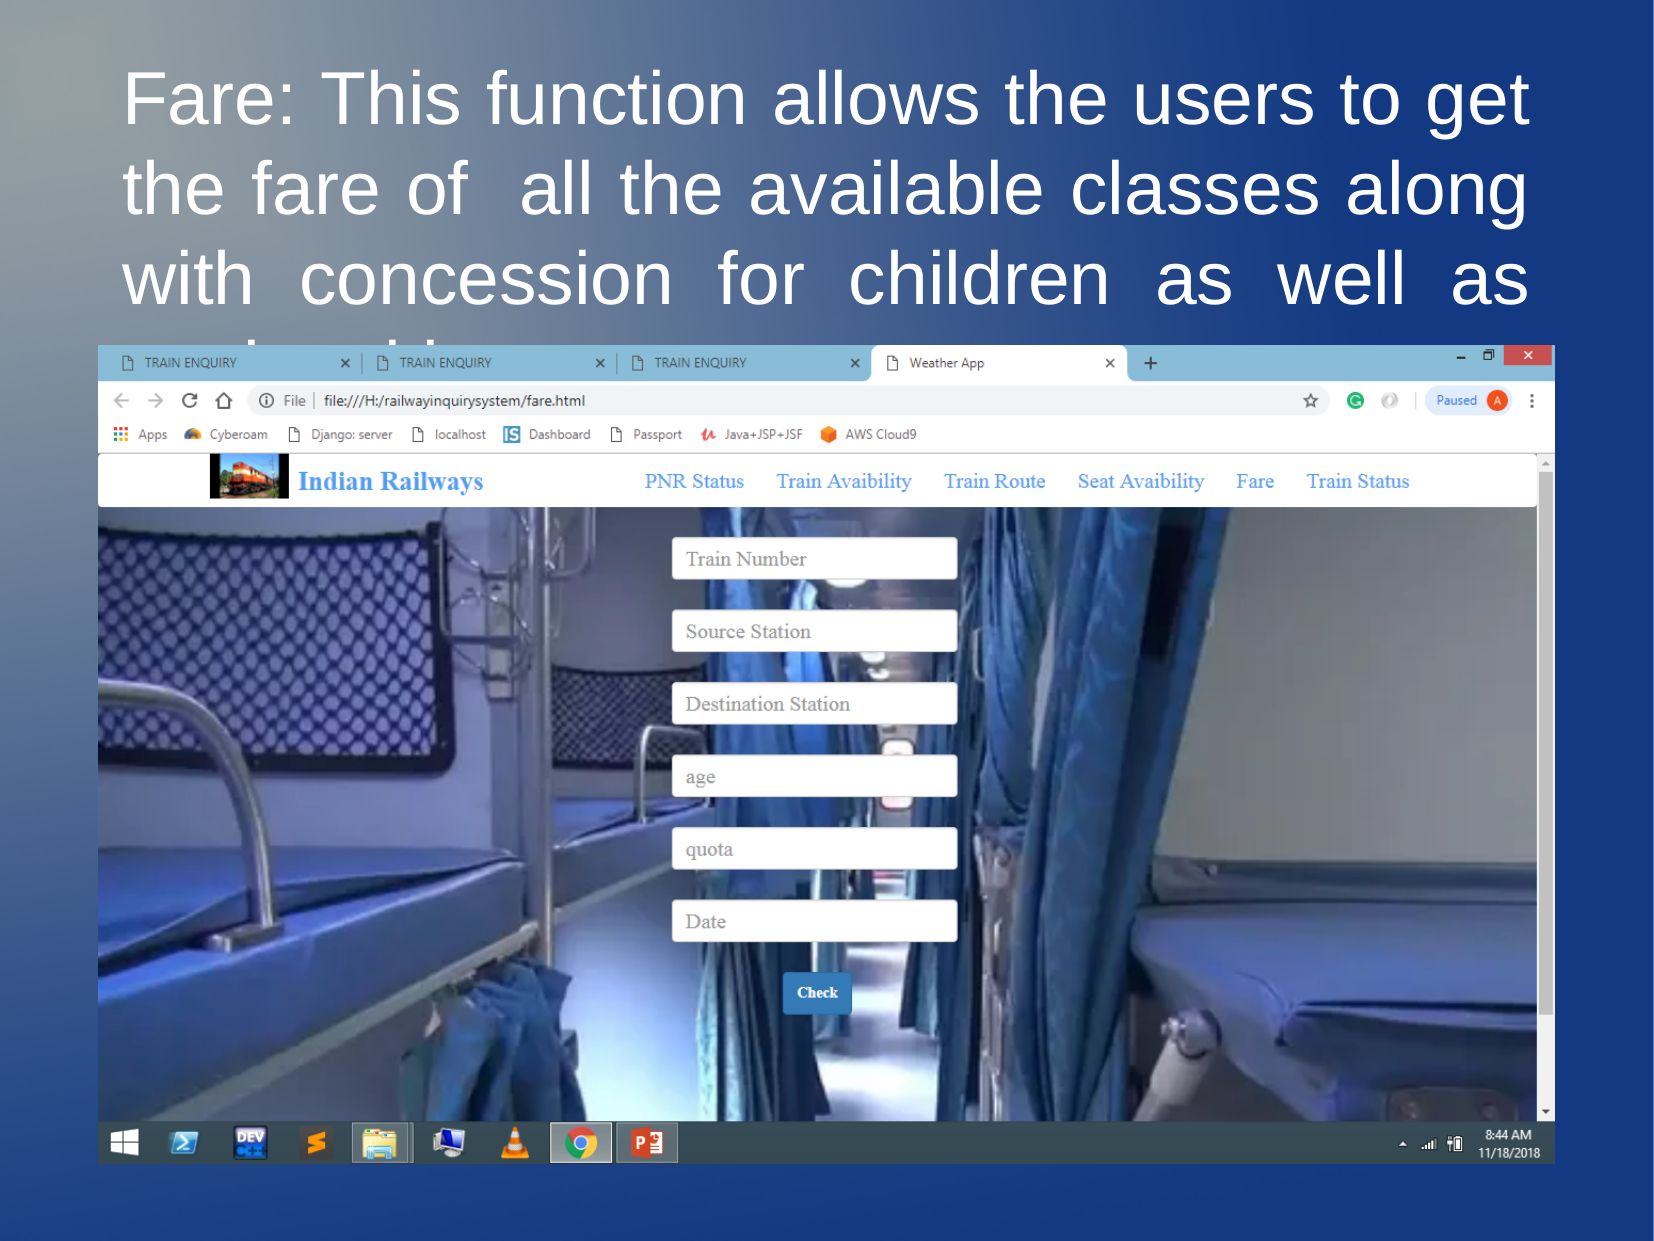

# Fare: This function allows the users to get the fare of all the available classes along with concession for children as well as senior citizen